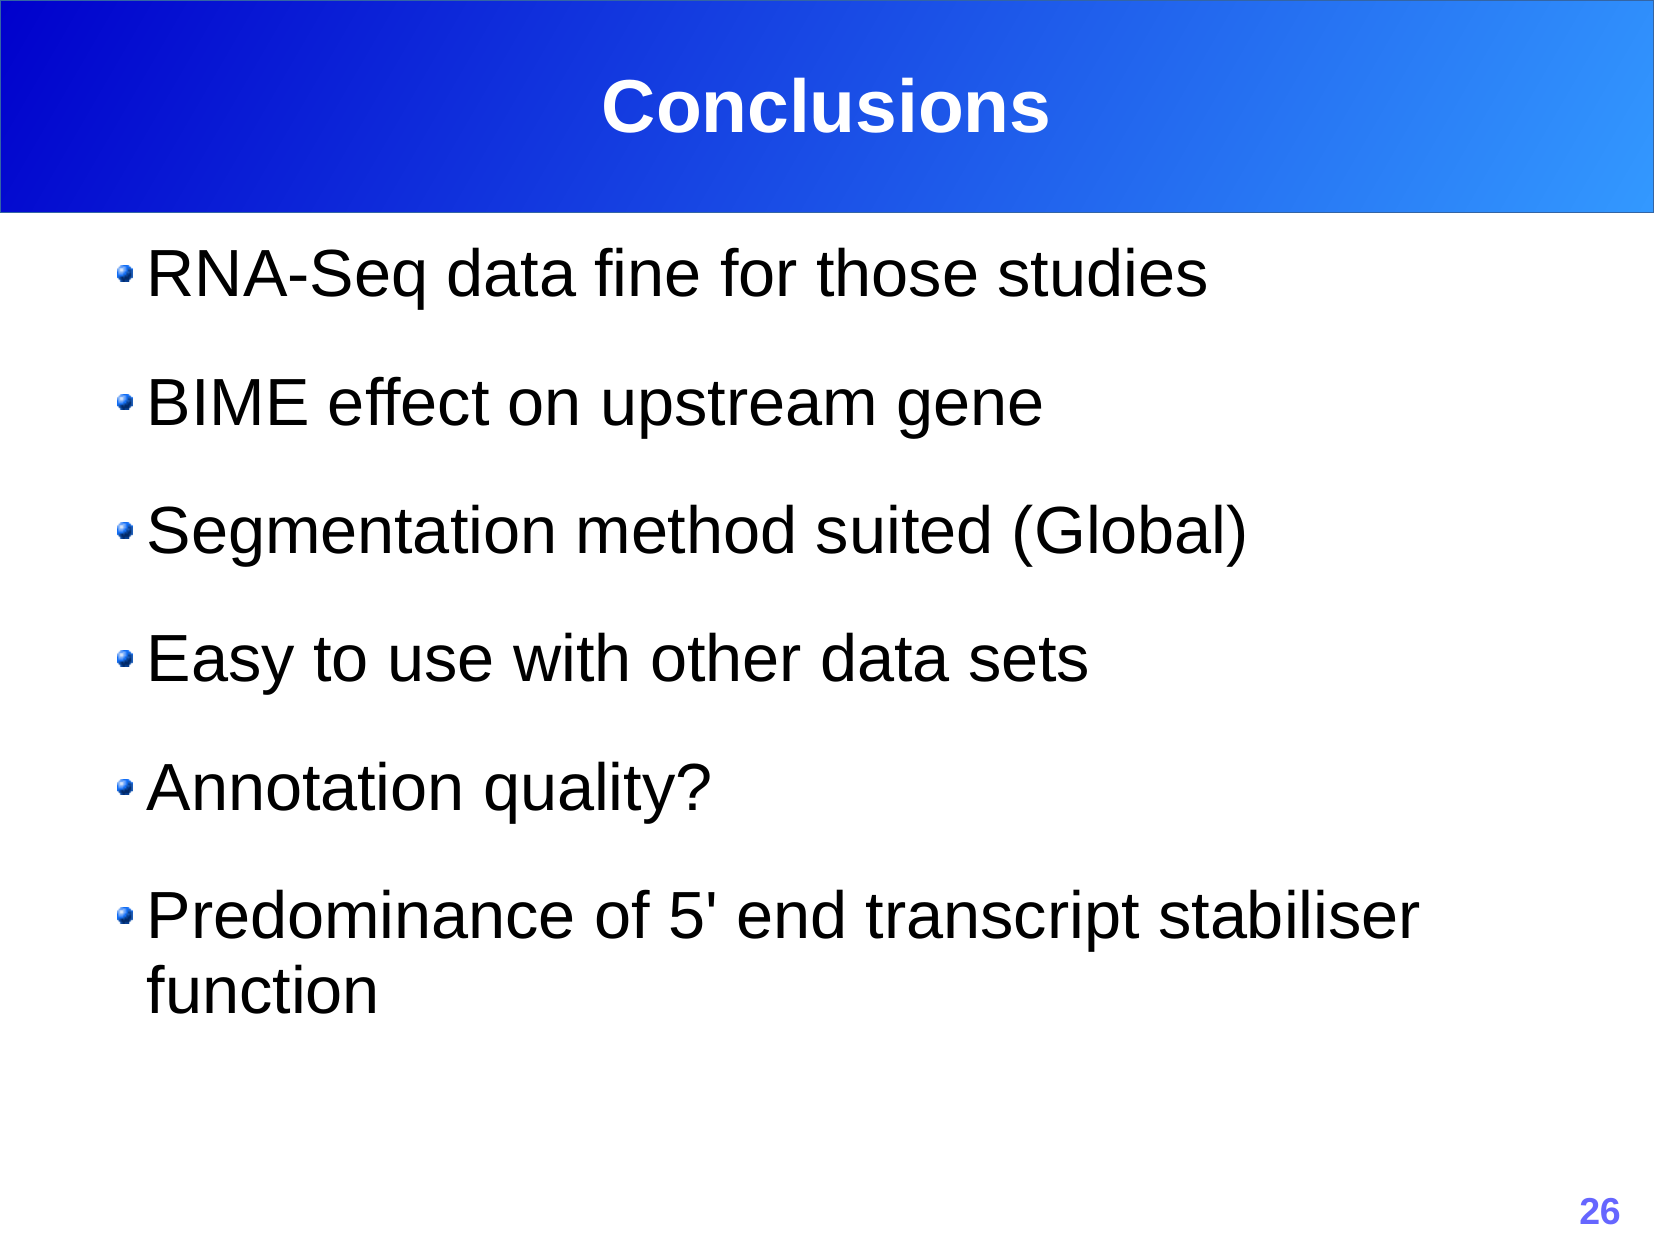

# Conclusions
RNA-Seq data fine for those studies
BIME effect on upstream gene
Segmentation method suited (Global)
Easy to use with other data sets
Annotation quality?
Predominance of 5' end transcript stabiliser function
26